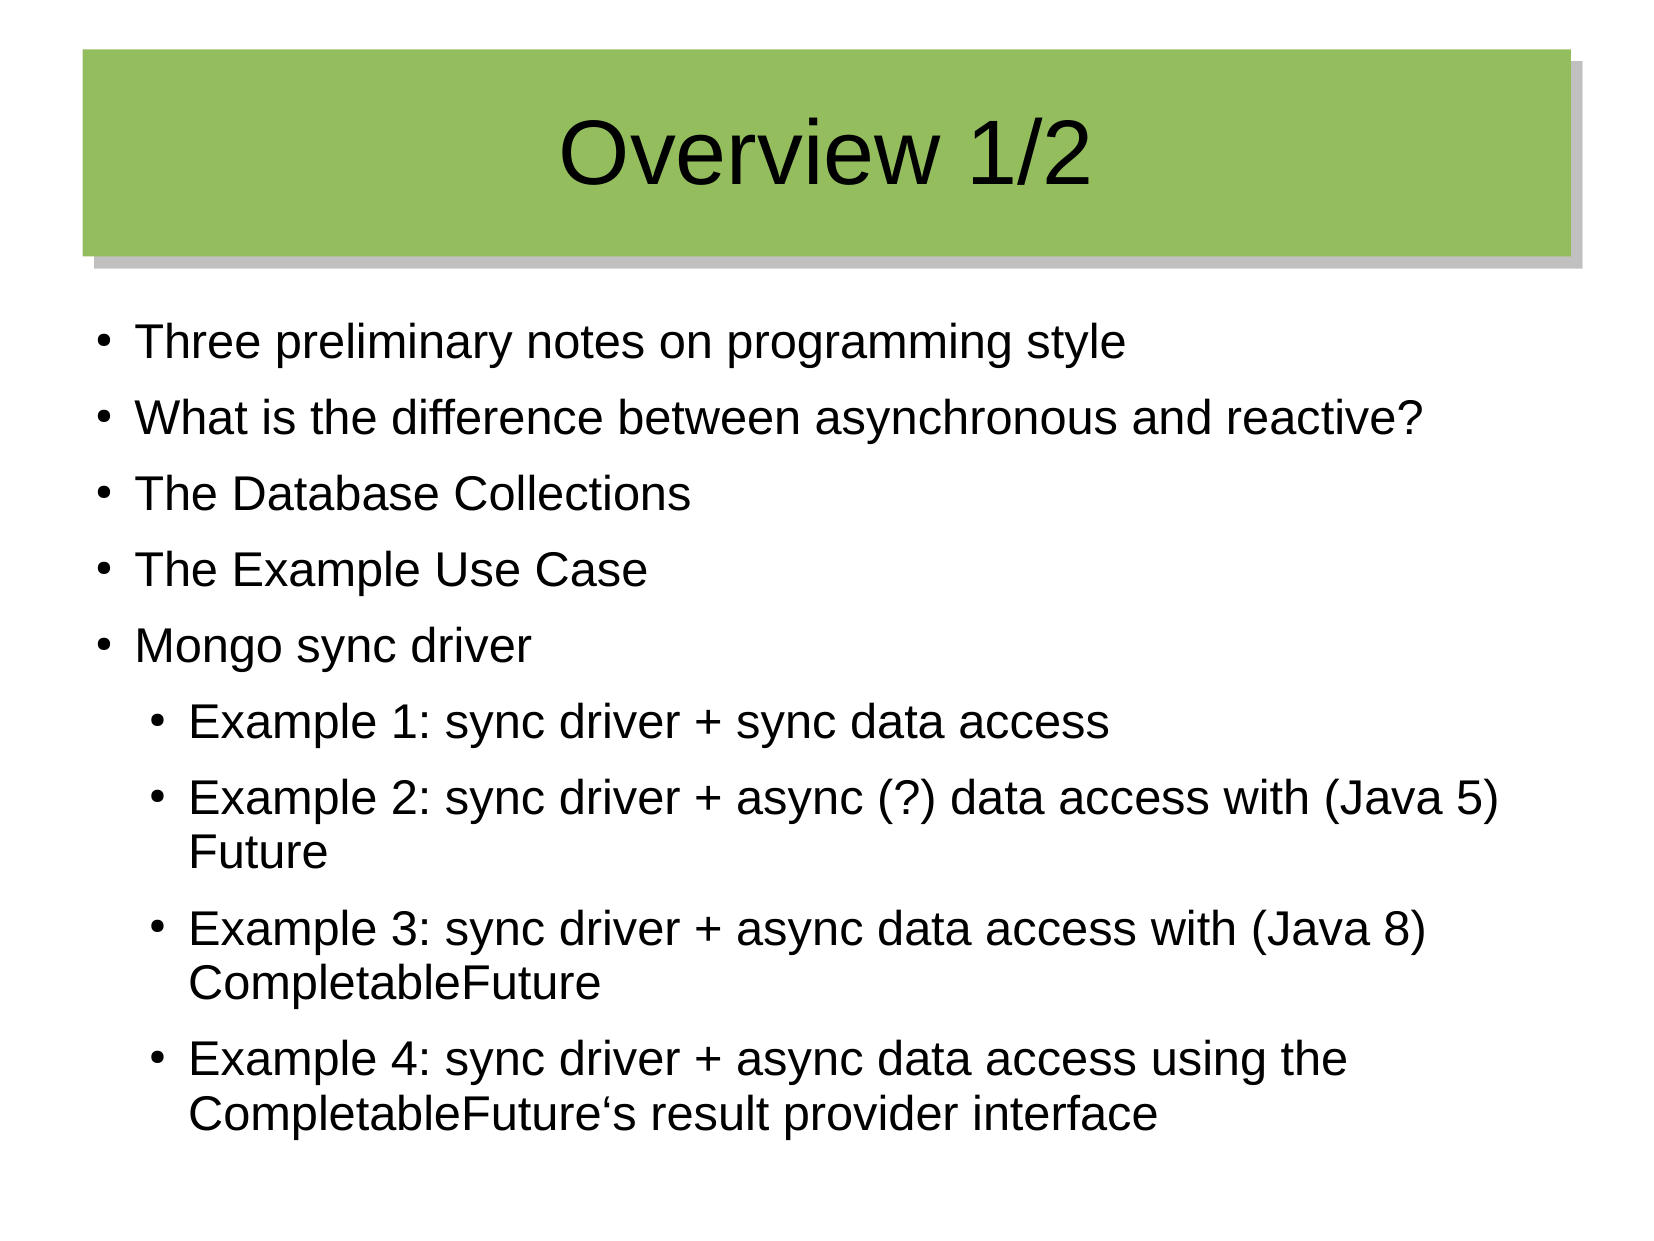

# Overview 1/2
Three preliminary notes on programming style
What is the difference between asynchronous and reactive?
The Database Collections
The Example Use Case
Mongo sync driver
Example 1: sync driver + sync data access
Example 2: sync driver + async (?) data access with (Java 5) Future
Example 3: sync driver + async data access with (Java 8) CompletableFuture
Example 4: sync driver + async data access using the CompletableFuture‘s result provider interface